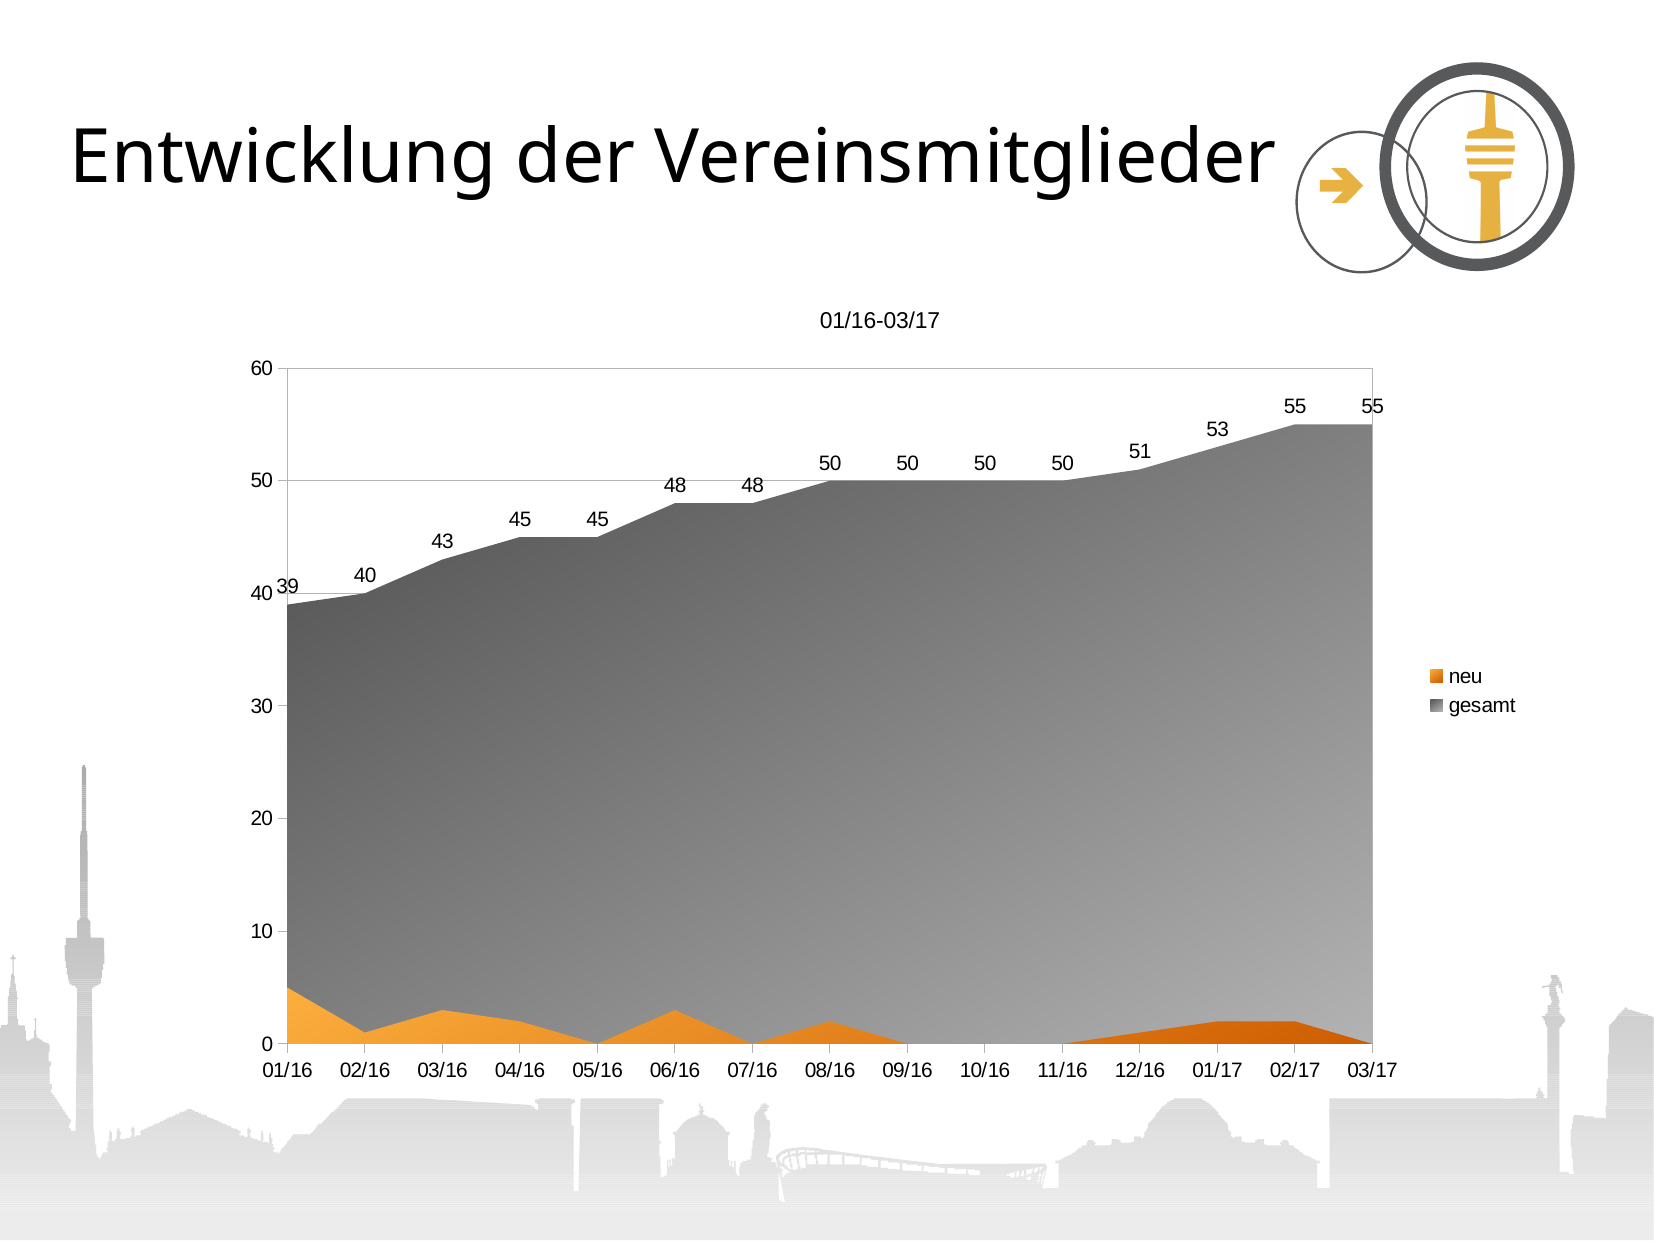

# Entwicklung der Vereinsmitglieder
### Chart: 01/16-03/17
| Category | neu | gesamt |
|---|---|---|
| 42370 | 5.0 | 39.0 |
| 42401 | 1.0 | 40.0 |
| 42430 | 3.0 | 43.0 |
| 42461 | 2.0 | 45.0 |
| 42491 | 0.0 | 45.0 |
| 42522 | 3.0 | 48.0 |
| 42552 | 0.0 | 48.0 |
| 42583 | 2.0 | 50.0 |
| 42614 | 0.0 | 50.0 |
| 42644 | 0.0 | 50.0 |
| 42675 | 0.0 | 50.0 |
| 42705 | 1.0 | 51.0 |
| 42736 | 2.0 | 53.0 |
| 42767 | 2.0 | 55.0 |
| 42795 | 0.0 | 55.0 |